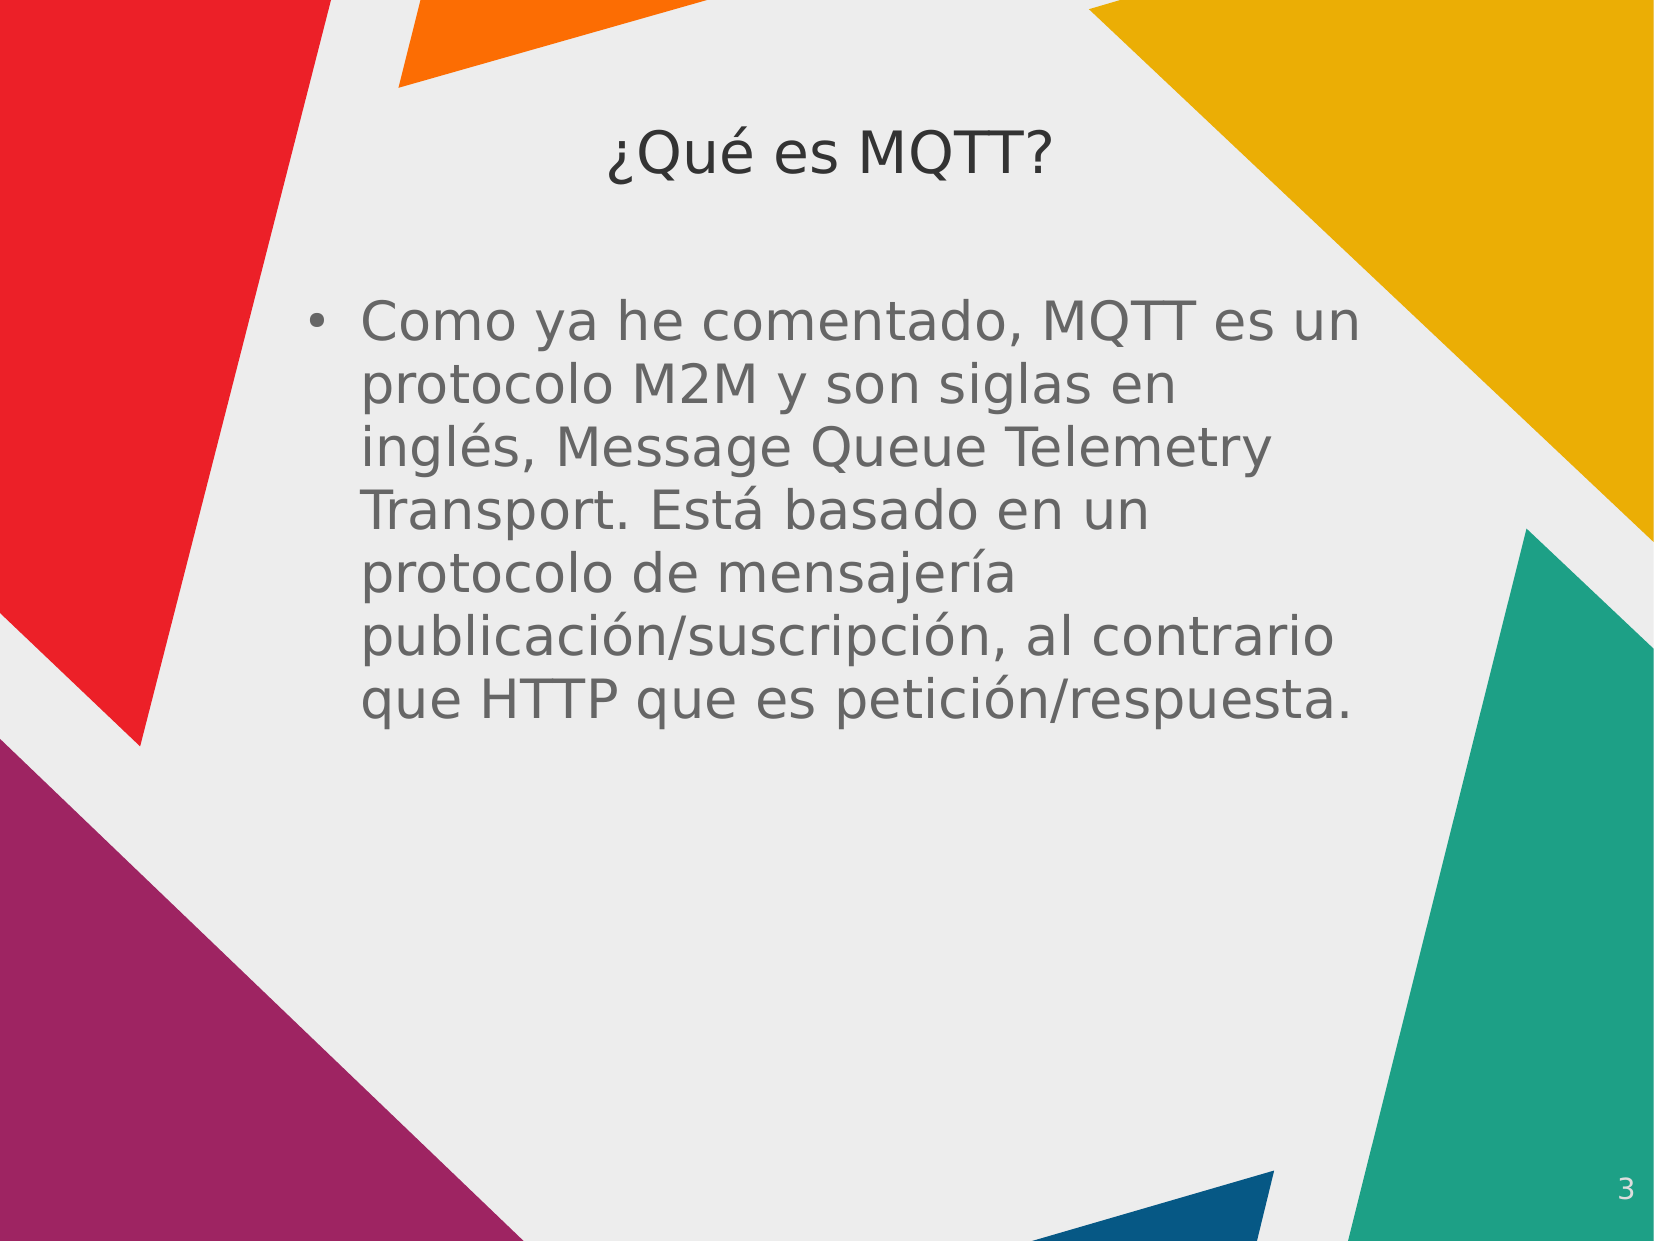

# ¿Qué es MQTT?
Como ya he comentado, MQTT es un protocolo M2M y son siglas en inglés, Message Queue Telemetry Transport. Está basado en un protocolo de mensajería publicación/suscripción, al contrario que HTTP que es petición/respuesta.
3